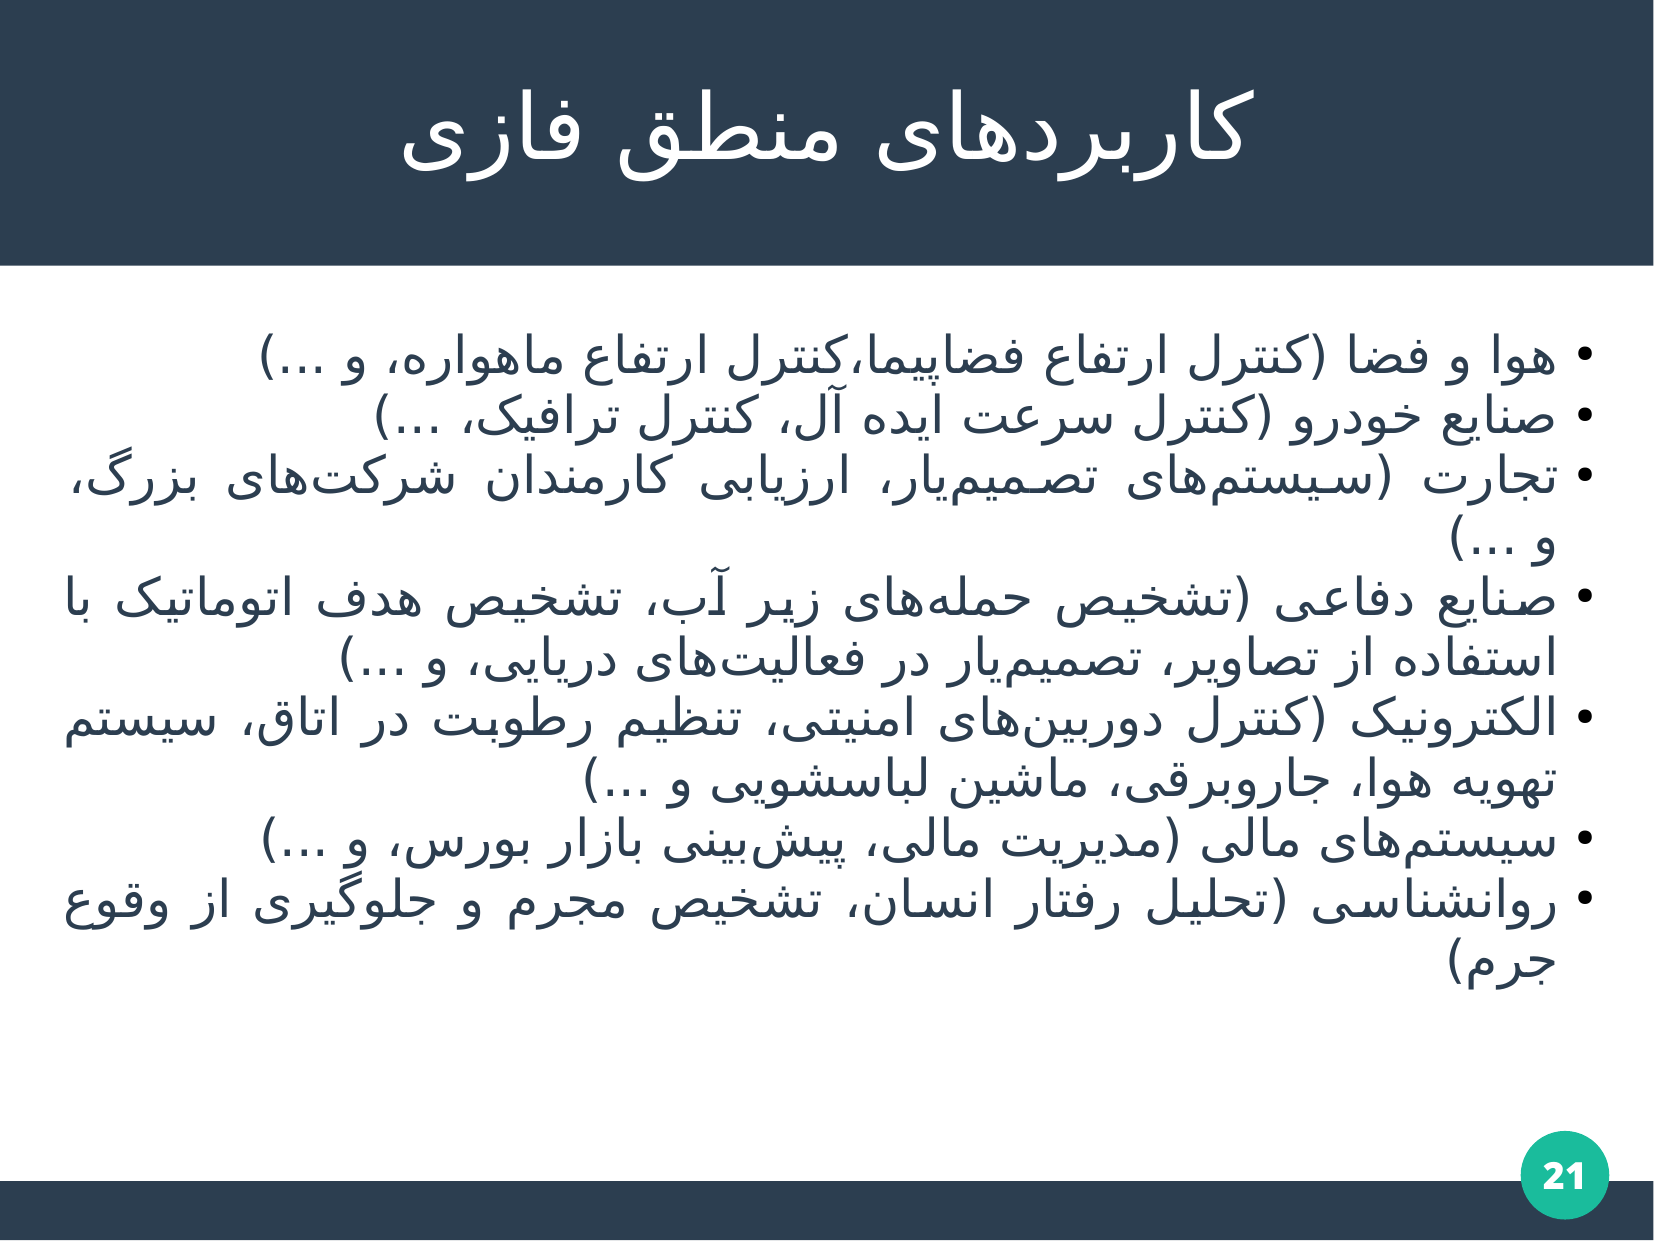

# کاربردهای منطق فازی
هوا و فضا (کنترل ارتفاع فضاپیما،کنترل ارتفاع ماهواره، و ...)
صنایع خودرو (کنترل سرعت ایده آل، کنترل ترافیک، ...)
تجارت (سیستم‌های تصمیم‌یار، ارزیابی کارمندان شرکت‌های بزرگ، و ...)
صنایع دفاعی (تشخیص حمله‌های زیر آب، تشخیص هدف اتوماتیک با استفاده از تصاویر، تصمیم‌یار در فعالیت‌های دریایی، و ...)
الکترونیک (کنترل دوربین‌های امنیتی، تنظیم رطوبت در اتاق، سیستم تهویه هوا، جاروبرقی، ماشین لباسشویی و ...)
سیستم‌های مالی (مدیریت مالی، پیش‌بینی بازار بورس، و ...)
روانشناسی (تحلیل رفتار انسان، تشخیص مجرم و جلوگیری از وقوع جرم)
21